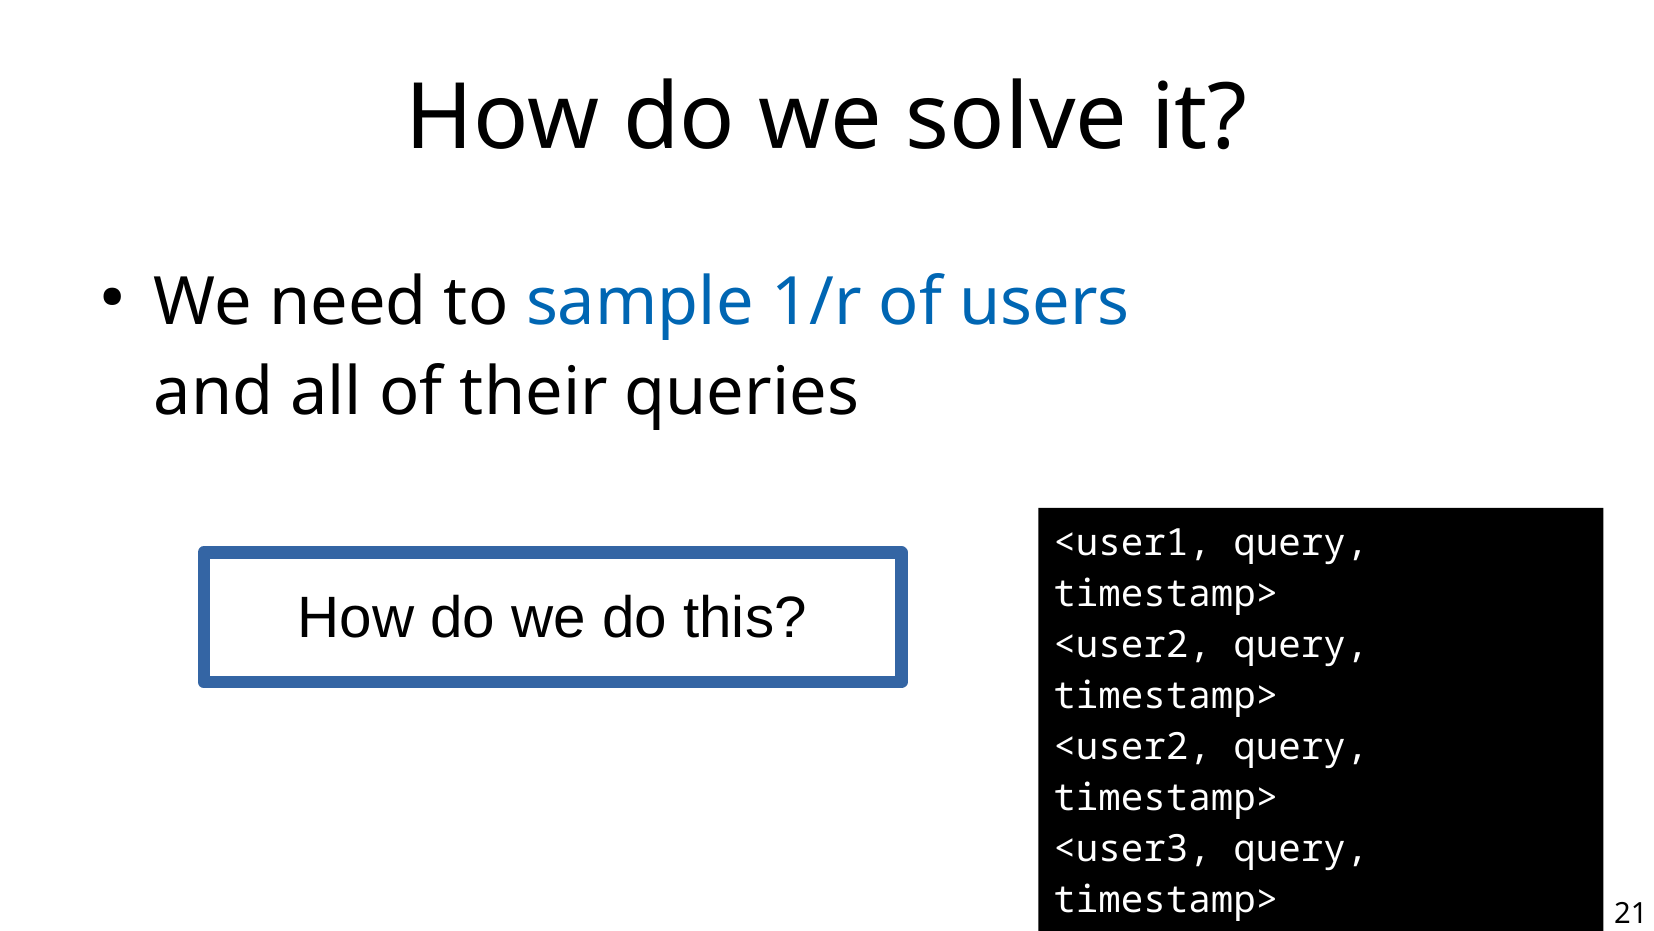

# How do we solve it?
We need to sample 1/r of users
and all of their queries
<user1, query, timestamp>
<user2, query, timestamp>
<user2, query, timestamp>
<user3, query, timestamp>
<user1, query, timestamp>
<user3, query, timestamp>
<user2, query, timestamp>
<user1, query, timestamp>
<user2, query, timestamp>
...
How do we do this?
21